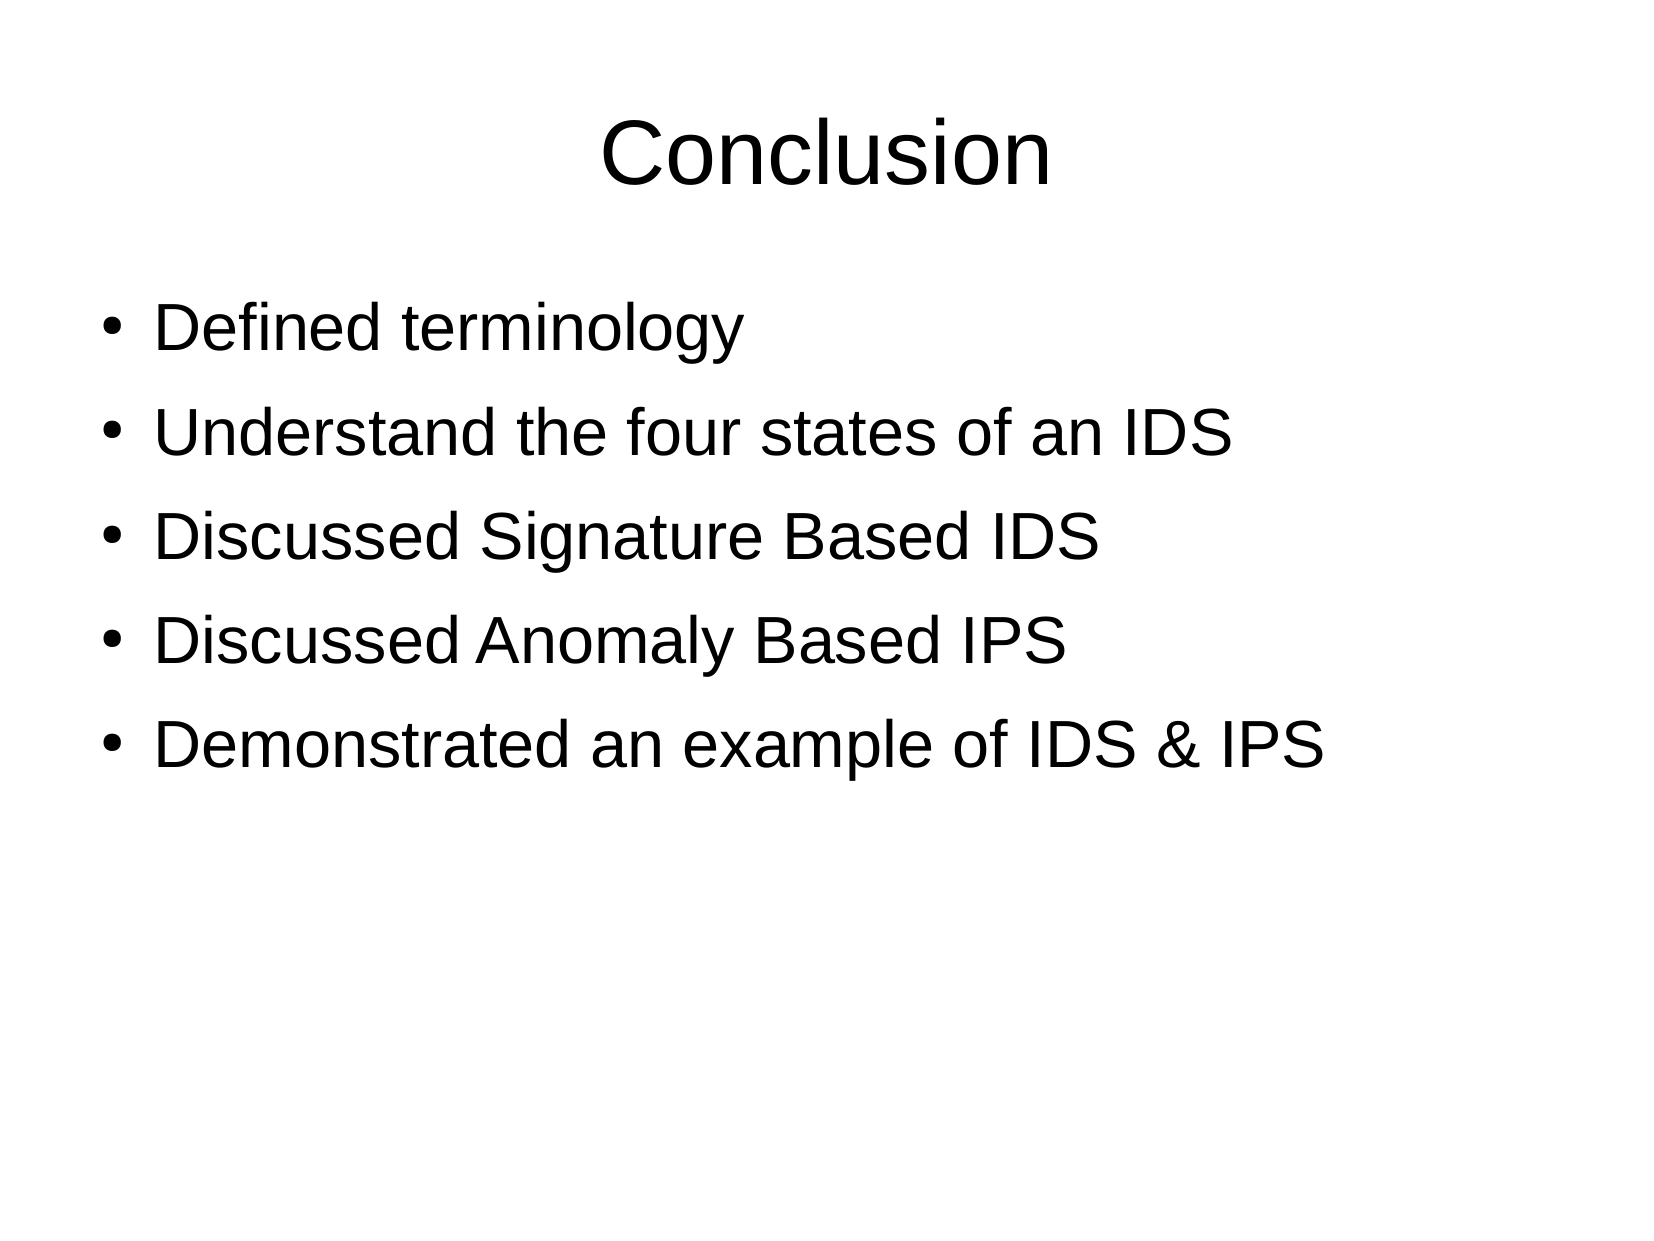

# Conclusion
Defined terminology
Understand the four states of an IDS
Discussed Signature Based IDS
Discussed Anomaly Based IPS
Demonstrated an example of IDS & IPS